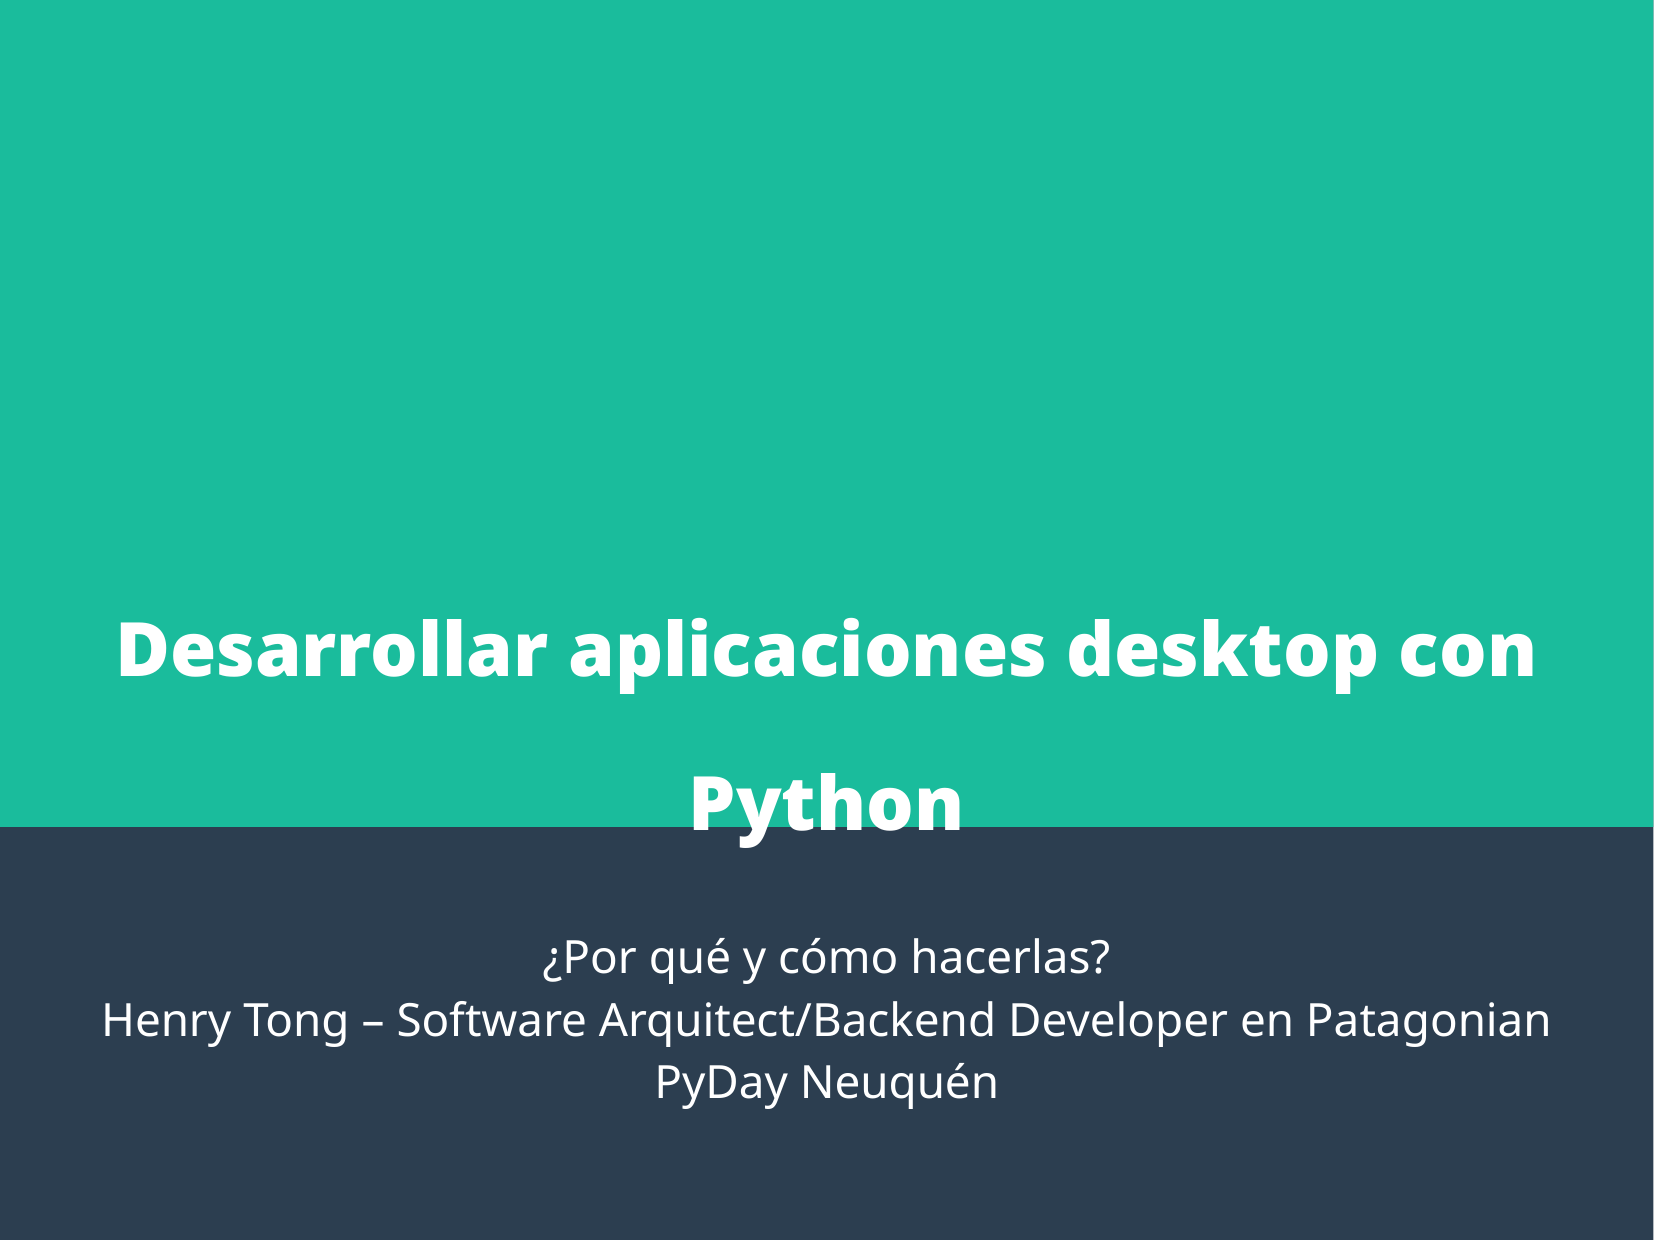

# Desarrollar aplicaciones desktop con Python
¿Por qué y cómo hacerlas?
Henry Tong – Software Arquitect/Backend Developer en Patagonian
PyDay Neuquén